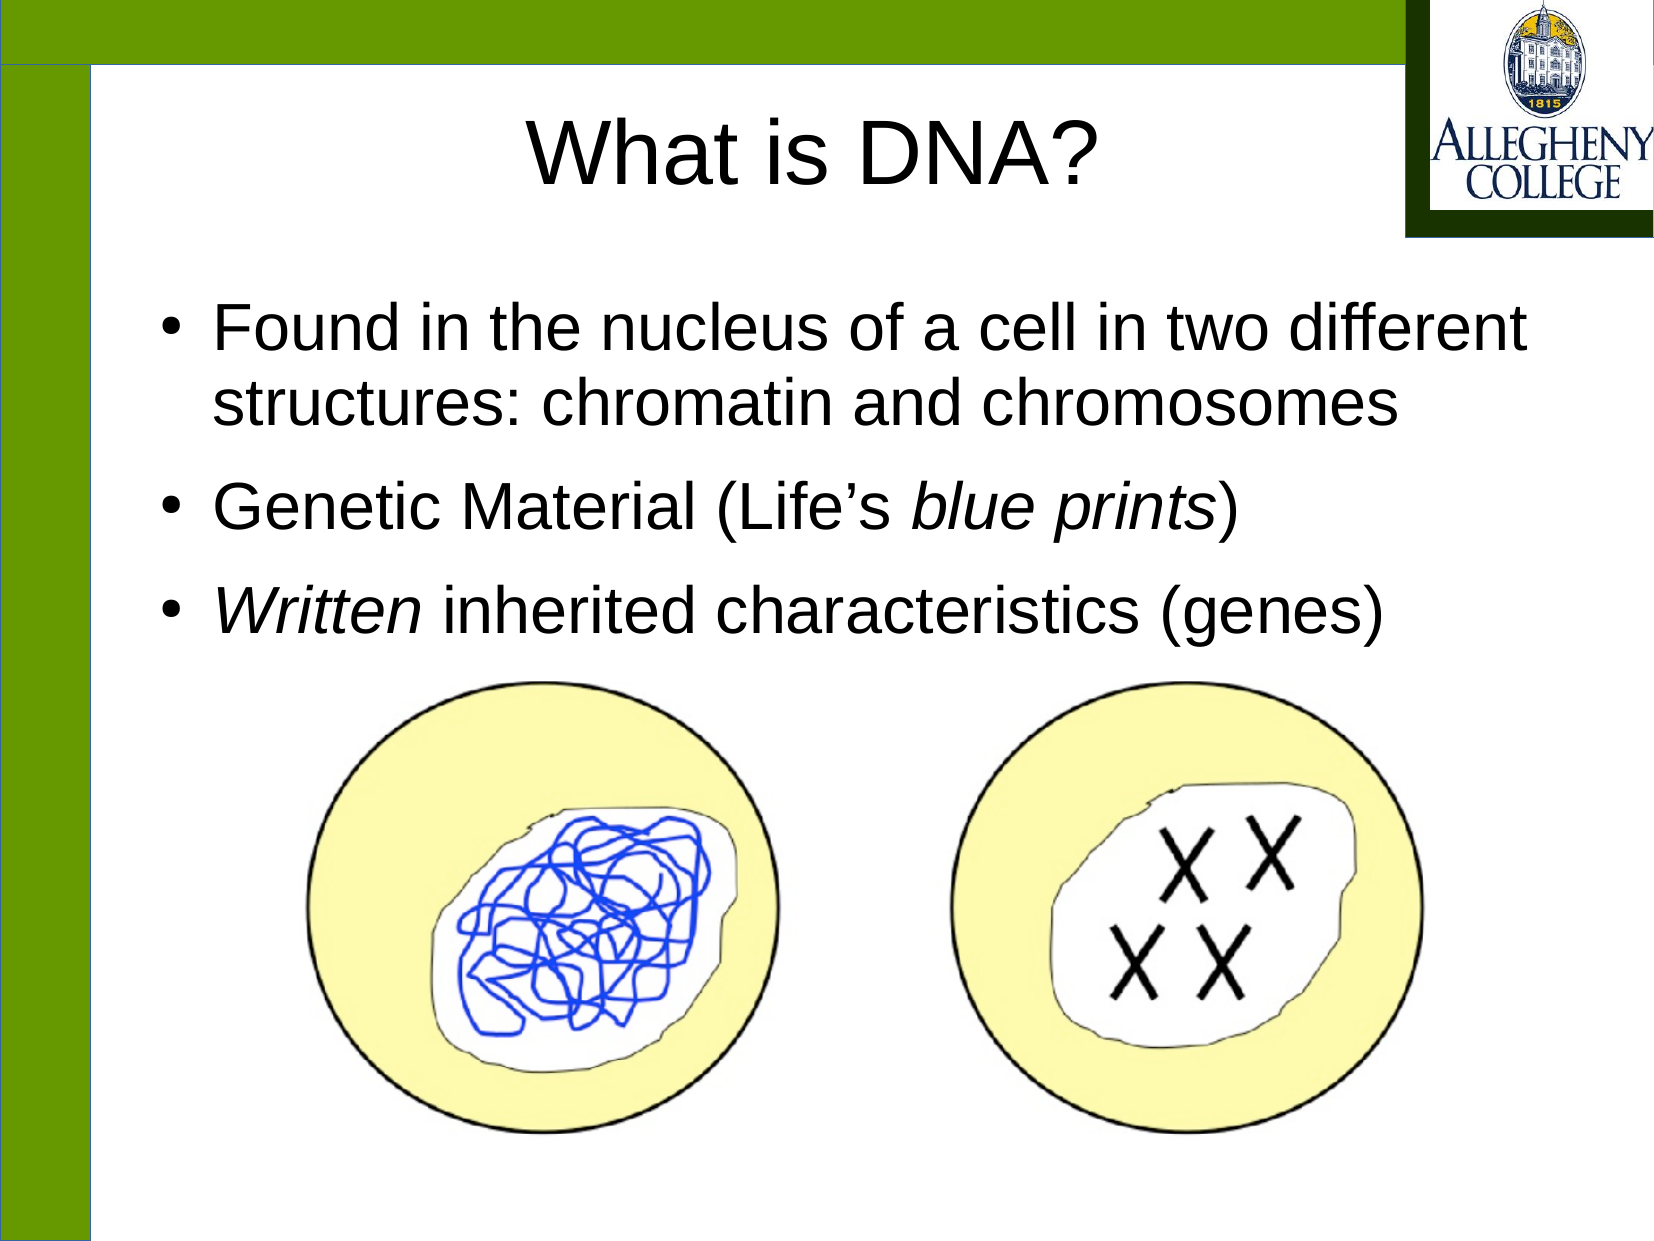

# What is DNA?
Found in the nucleus of a cell in two different structures: chromatin and chromosomes
Genetic Material (Life’s blue prints)
Written inherited characteristics (genes)